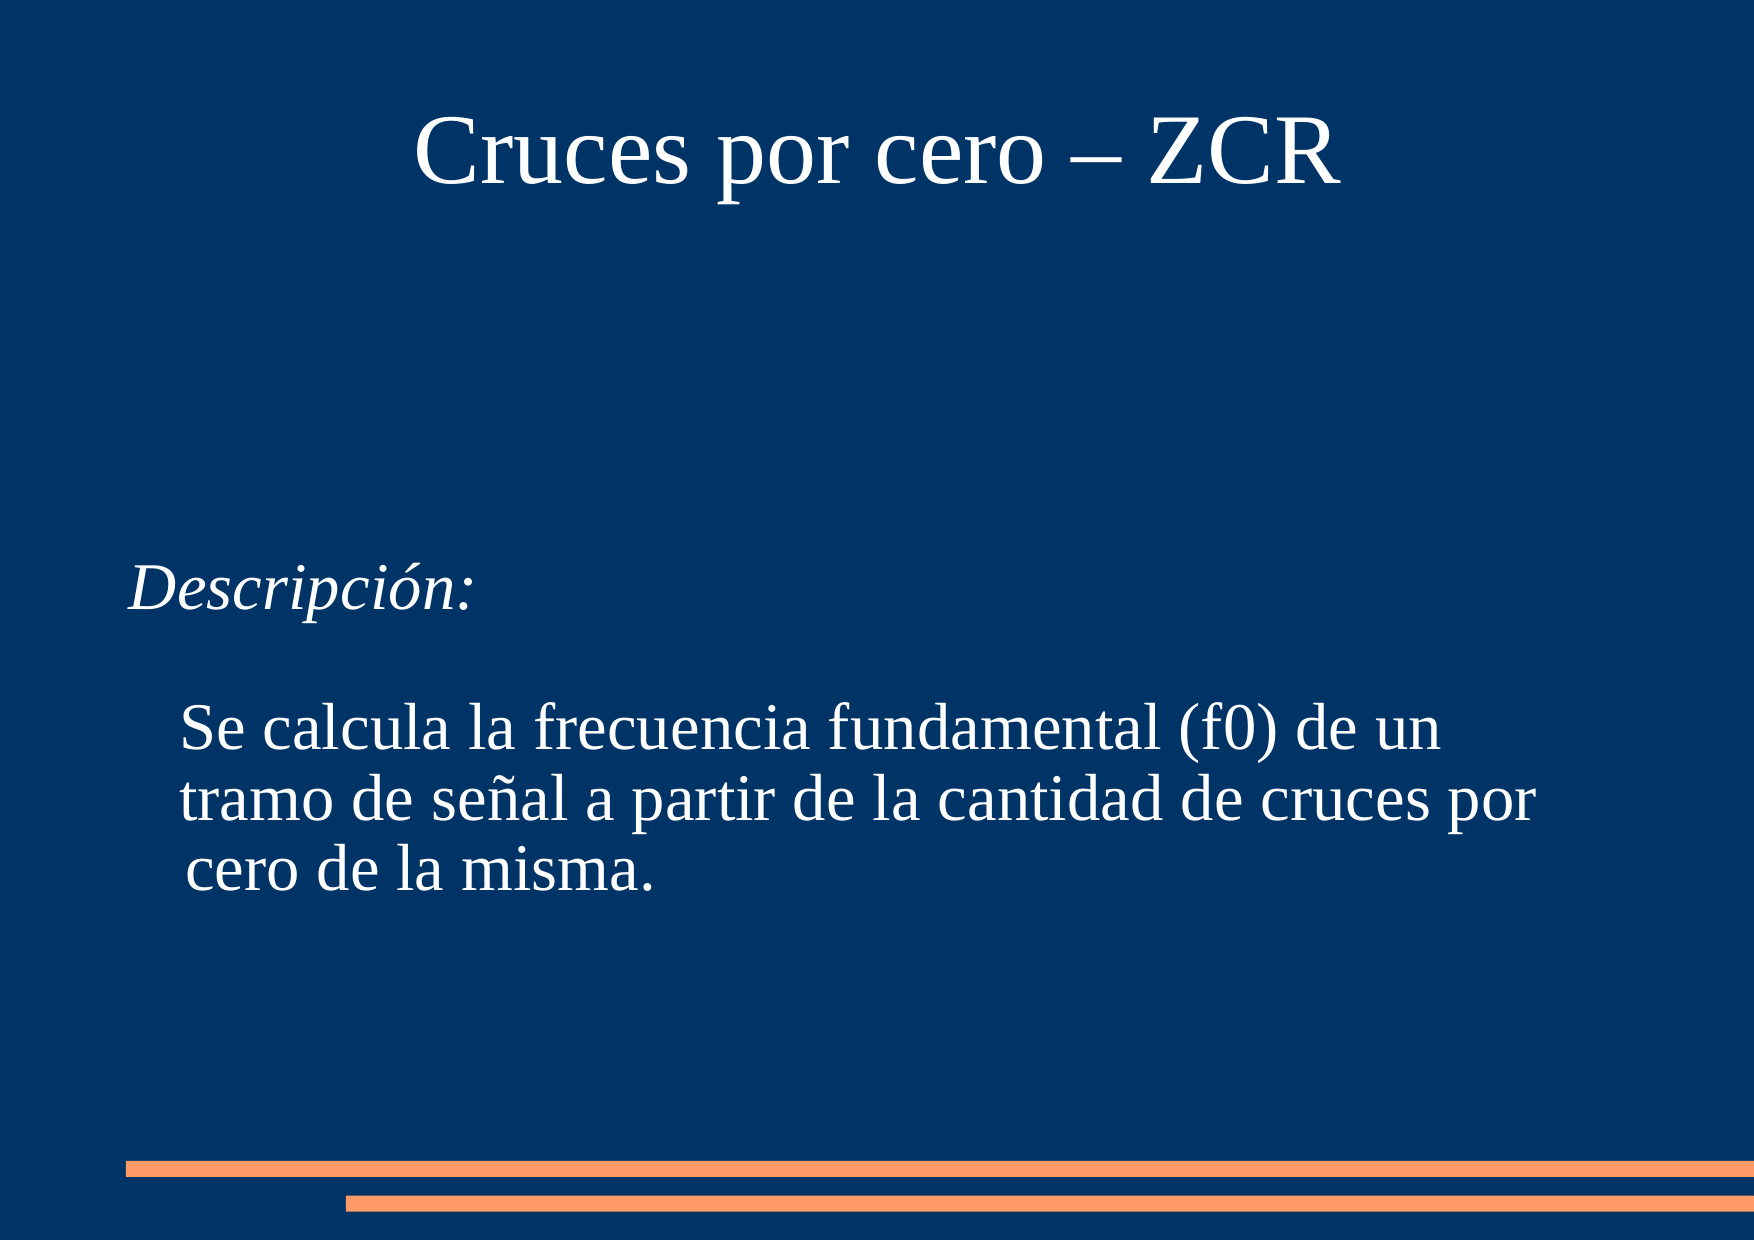

# Cruces por cero – ZCR
Descripción:
 Se calcula la frecuencia fundamental (f0) de un
 tramo de señal a partir de la cantidad de cruces por 	 cero de la misma.